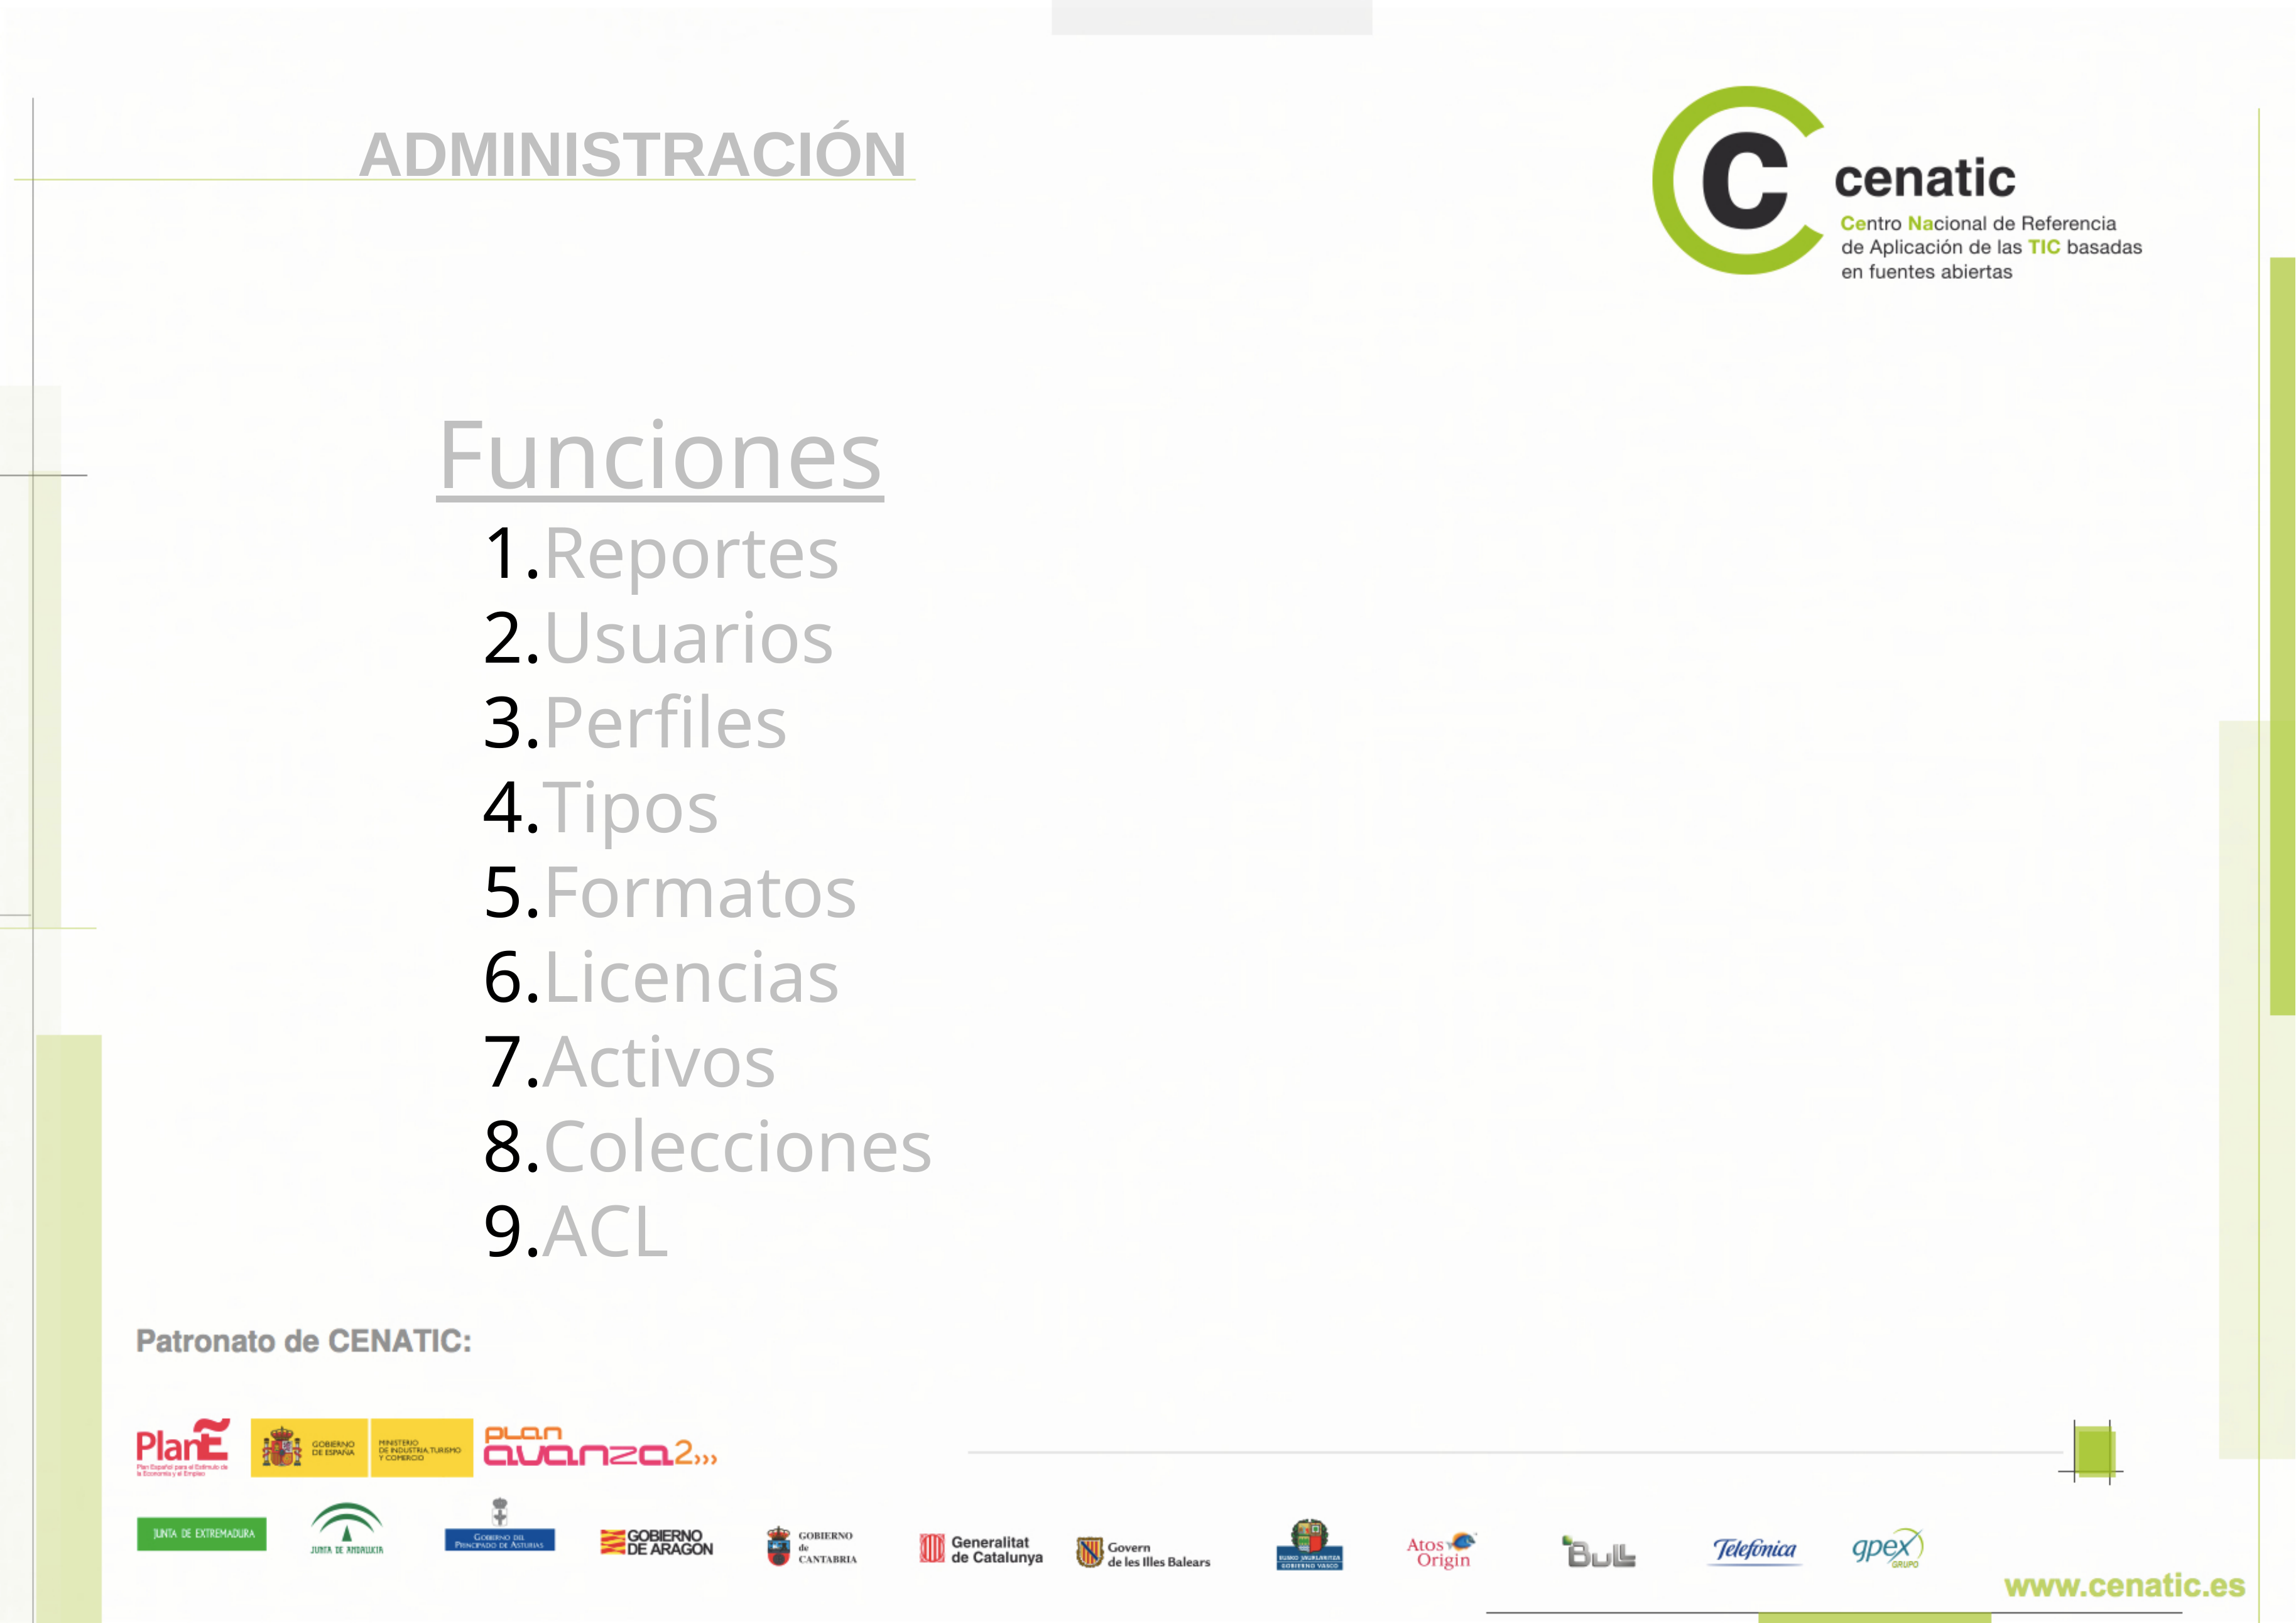

ADMINISTRACIÓN
Funciones
Reportes
Usuarios
Perfiles
Tipos
Formatos
Licencias
Activos
Colecciones
ACL